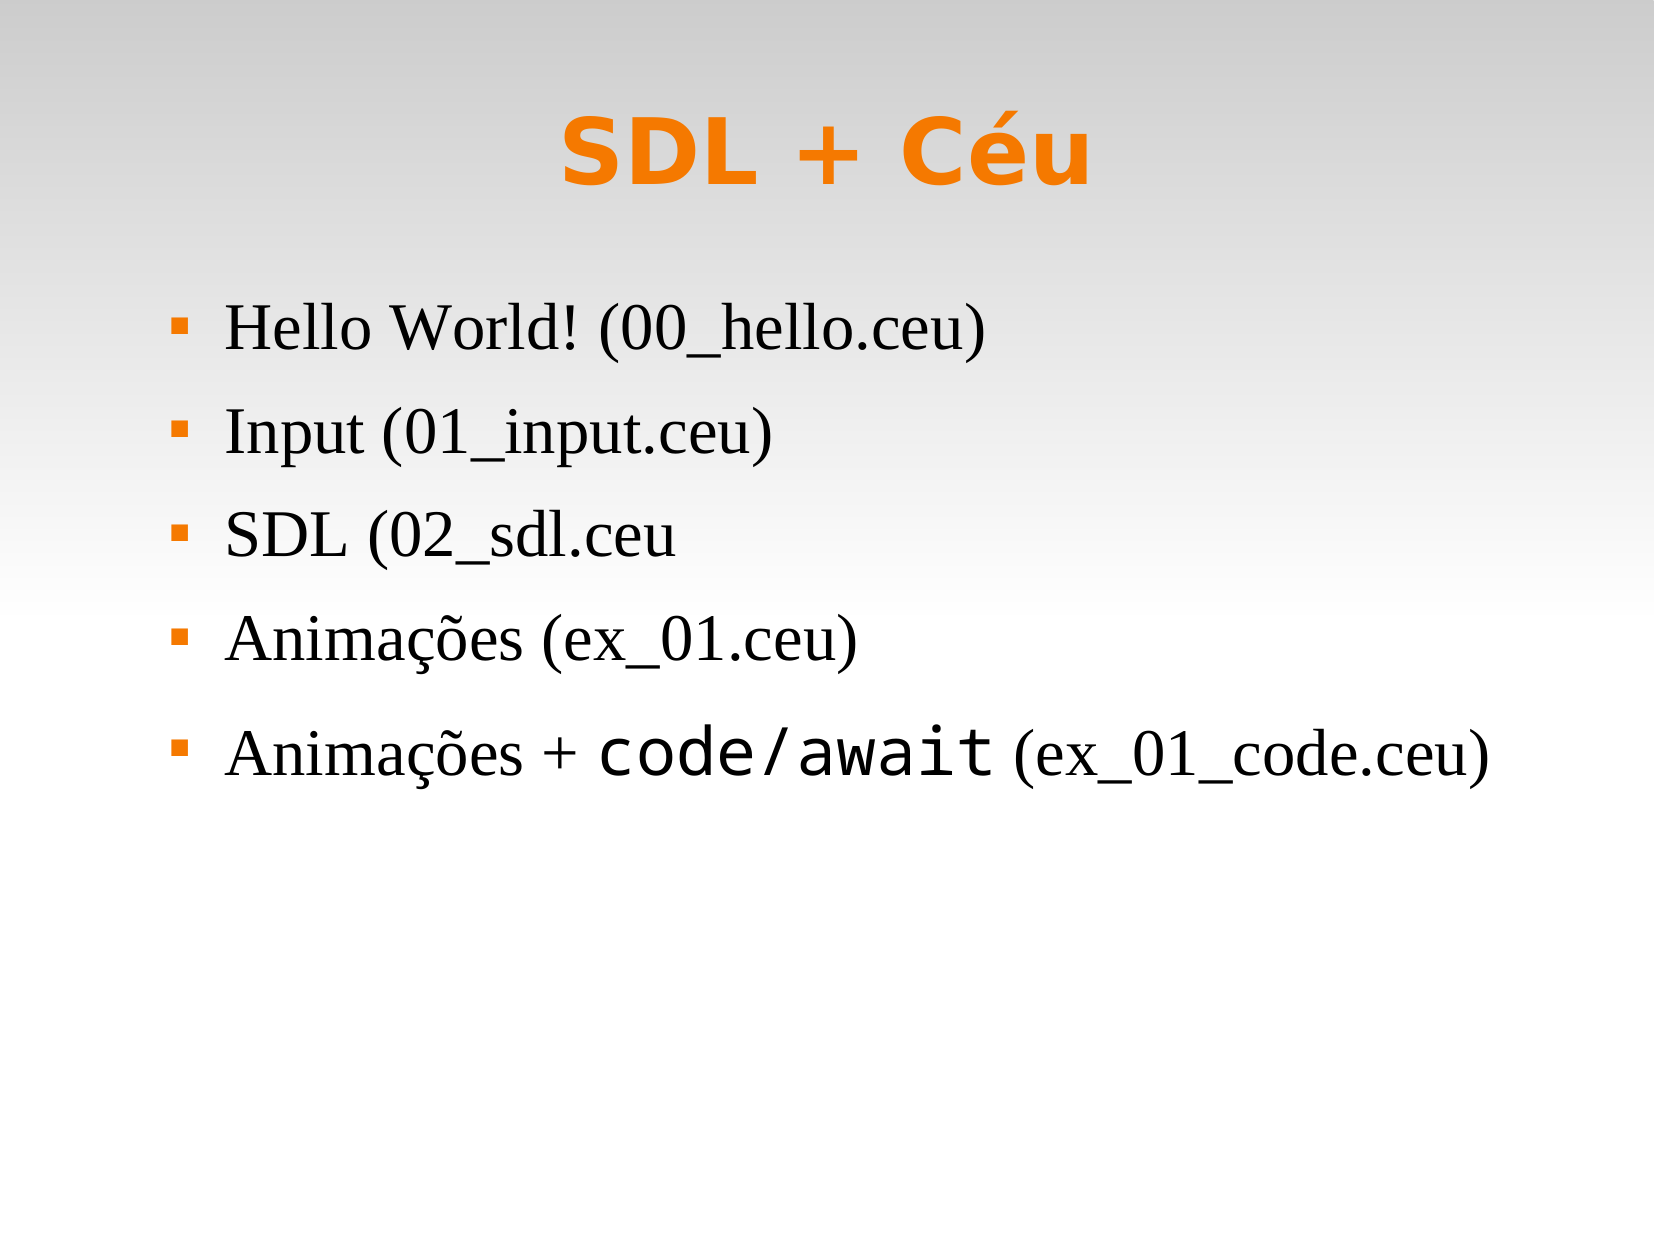

# SDL + Céu
Hello World! (00_hello.ceu)
Input (01_input.ceu)
SDL (02_sdl.ceu
Animações (ex_01.ceu)
Animações + code/await (ex_01_code.ceu)